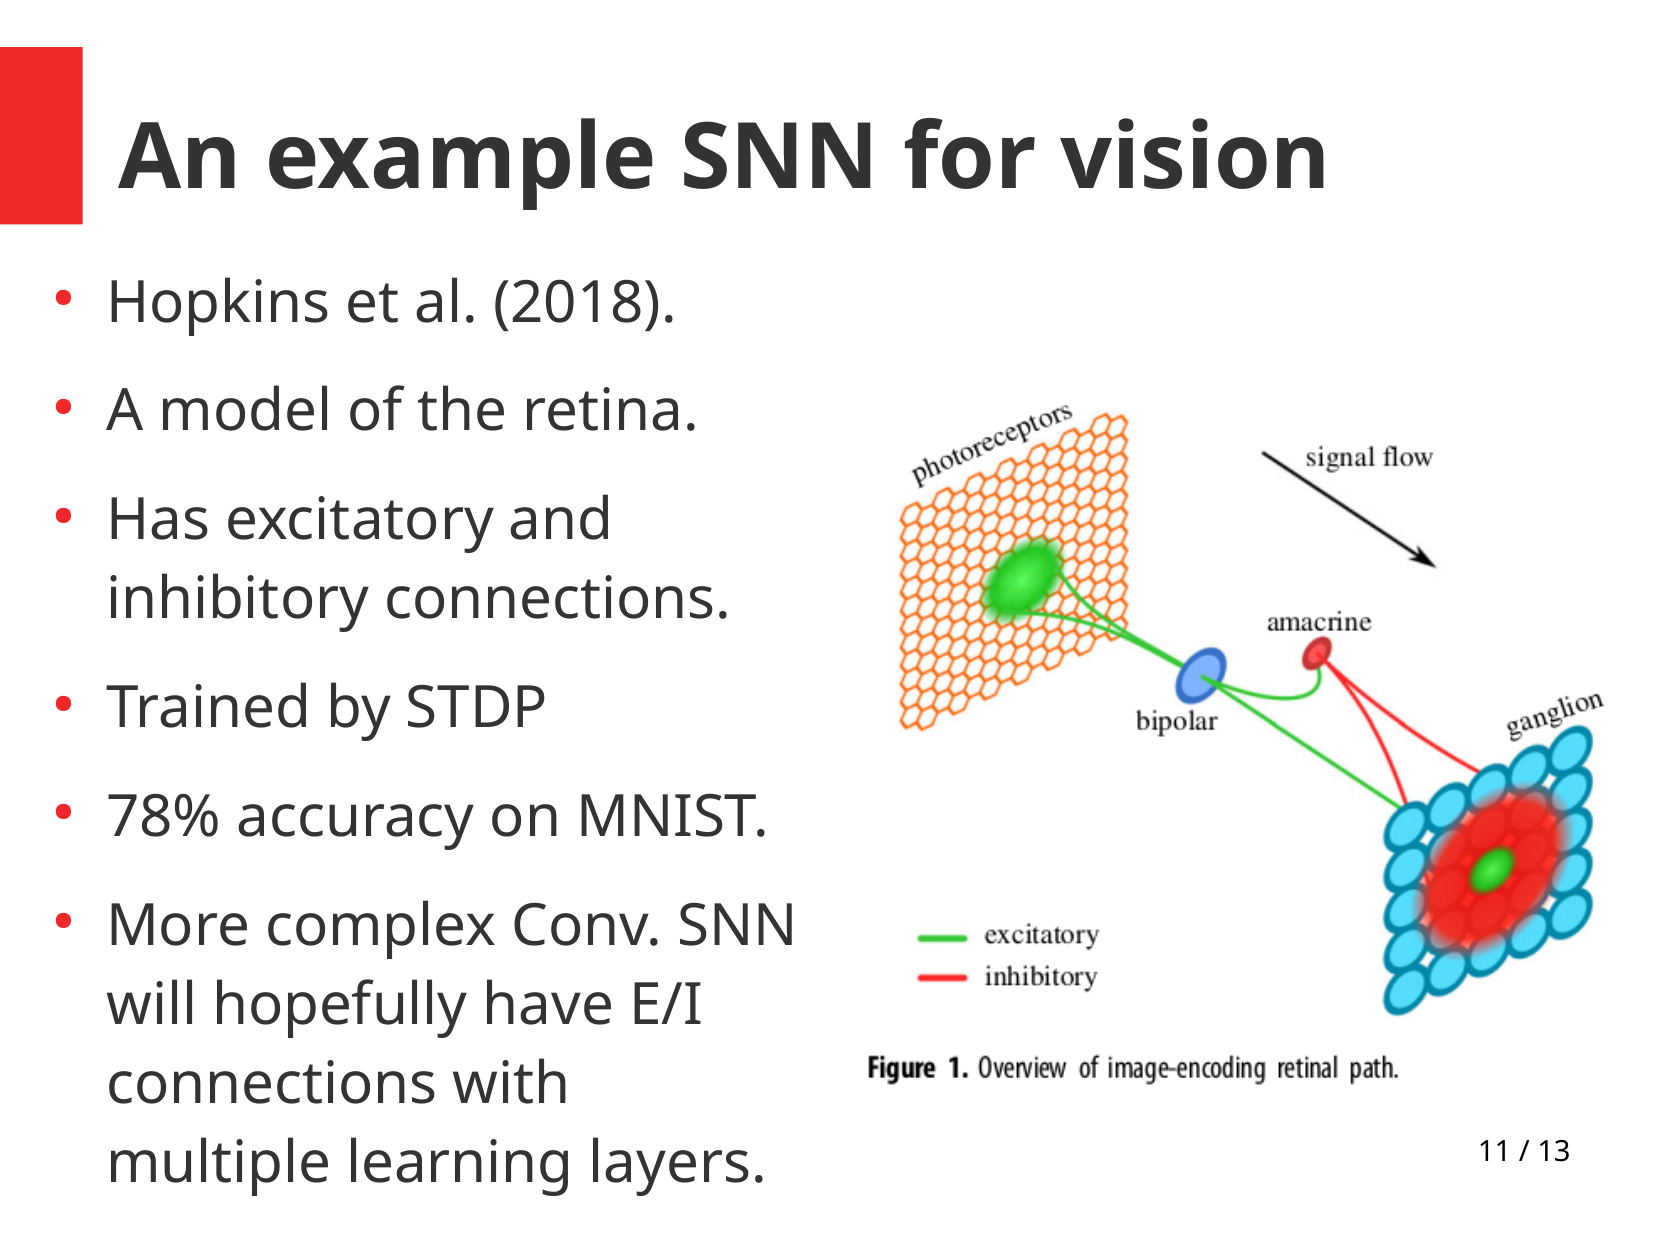

# An example SNN for vision
Hopkins et al. (2018).
A model of the retina.
Has excitatory and inhibitory connections.
Trained by STDP
78% accuracy on MNIST.
More complex Conv. SNN will hopefully have E/I connections with multiple learning layers.
11